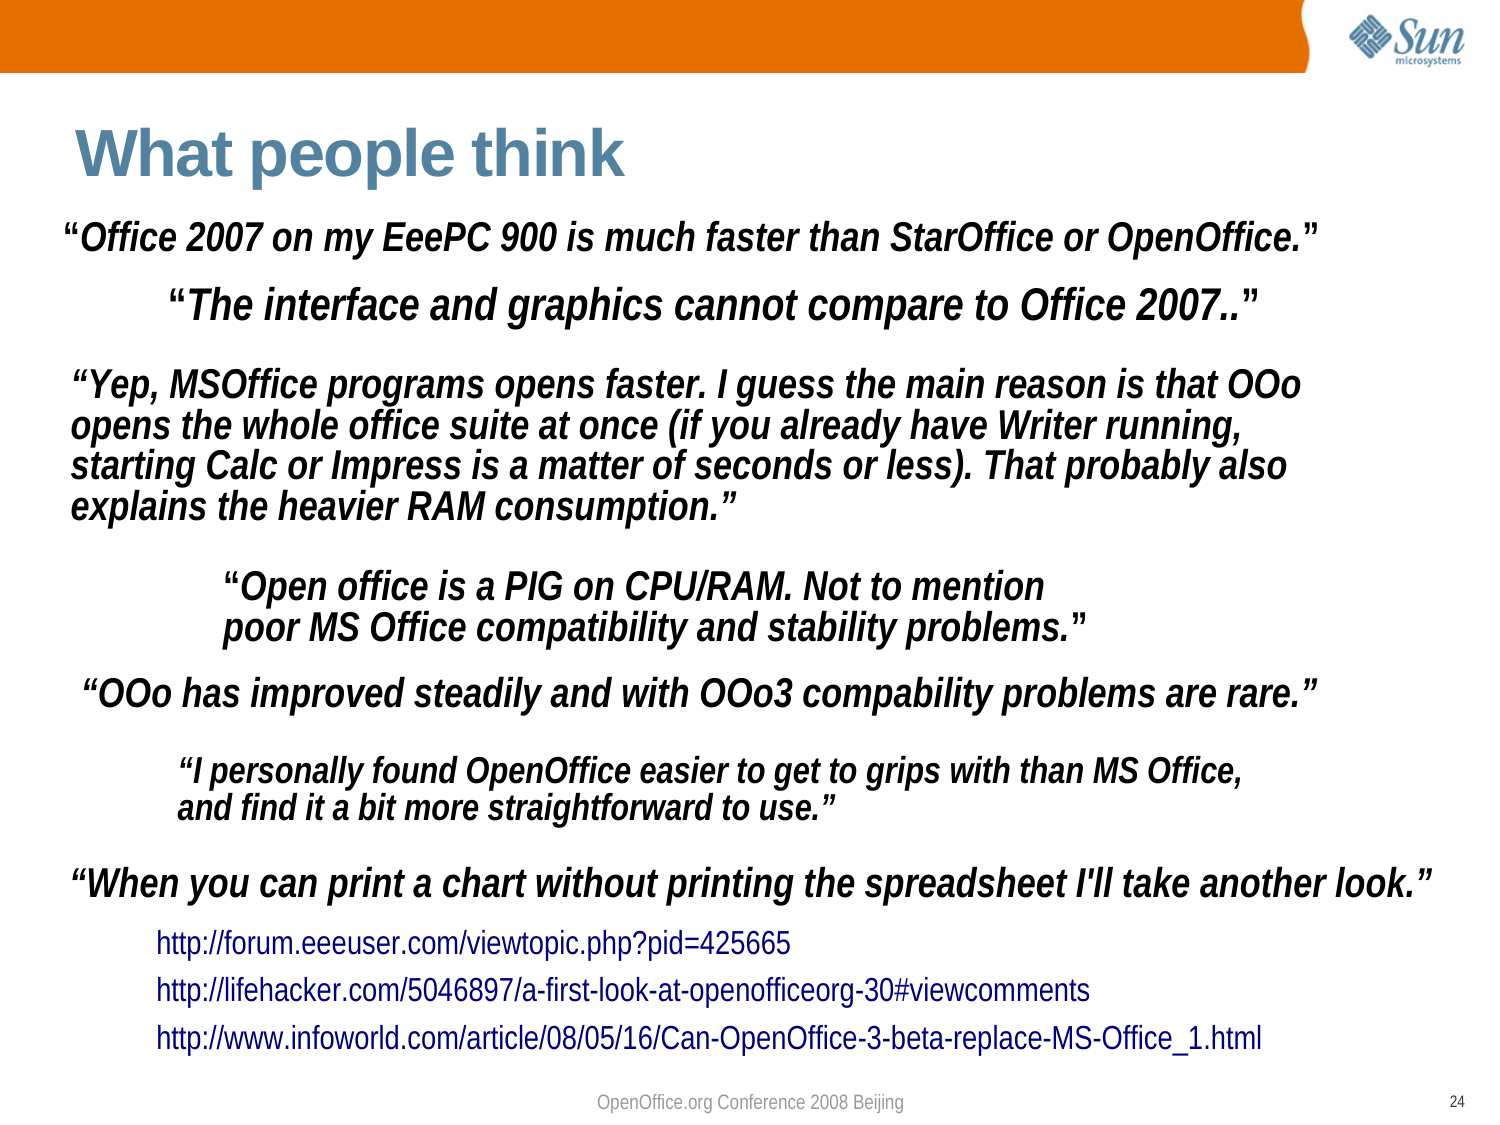

What people think
“Office 2007 on my EeePC 900 is much faster than StarOffice or OpenOffice.”
“The interface and graphics cannot compare to Office 2007..”
“Yep, MSOffice programs opens faster. I guess the main reason is that OOo opens the whole office suite at once (if you already have Writer running, starting Calc or Impress is a matter of seconds or less). That probably also explains the heavier RAM consumption.”
“Open office is a PIG on CPU/RAM. Not to mention poor MS Office compatibility and stability problems.”
“OOo has improved steadily and with OOo3 compability problems are rare.”
“I personally found OpenOffice easier to get to grips with than MS Office, and find it a bit more straightforward to use.”
“When you can print a chart without printing the spreadsheet I'll take another look.”
http://forum.eeeuser.com/viewtopic.php?pid=425665
http://lifehacker.com/5046897/a-first-look-at-openofficeorg-30#viewcomments
http://www.infoworld.com/article/08/05/16/Can-OpenOffice-3-beta-replace-MS-Office_1.html